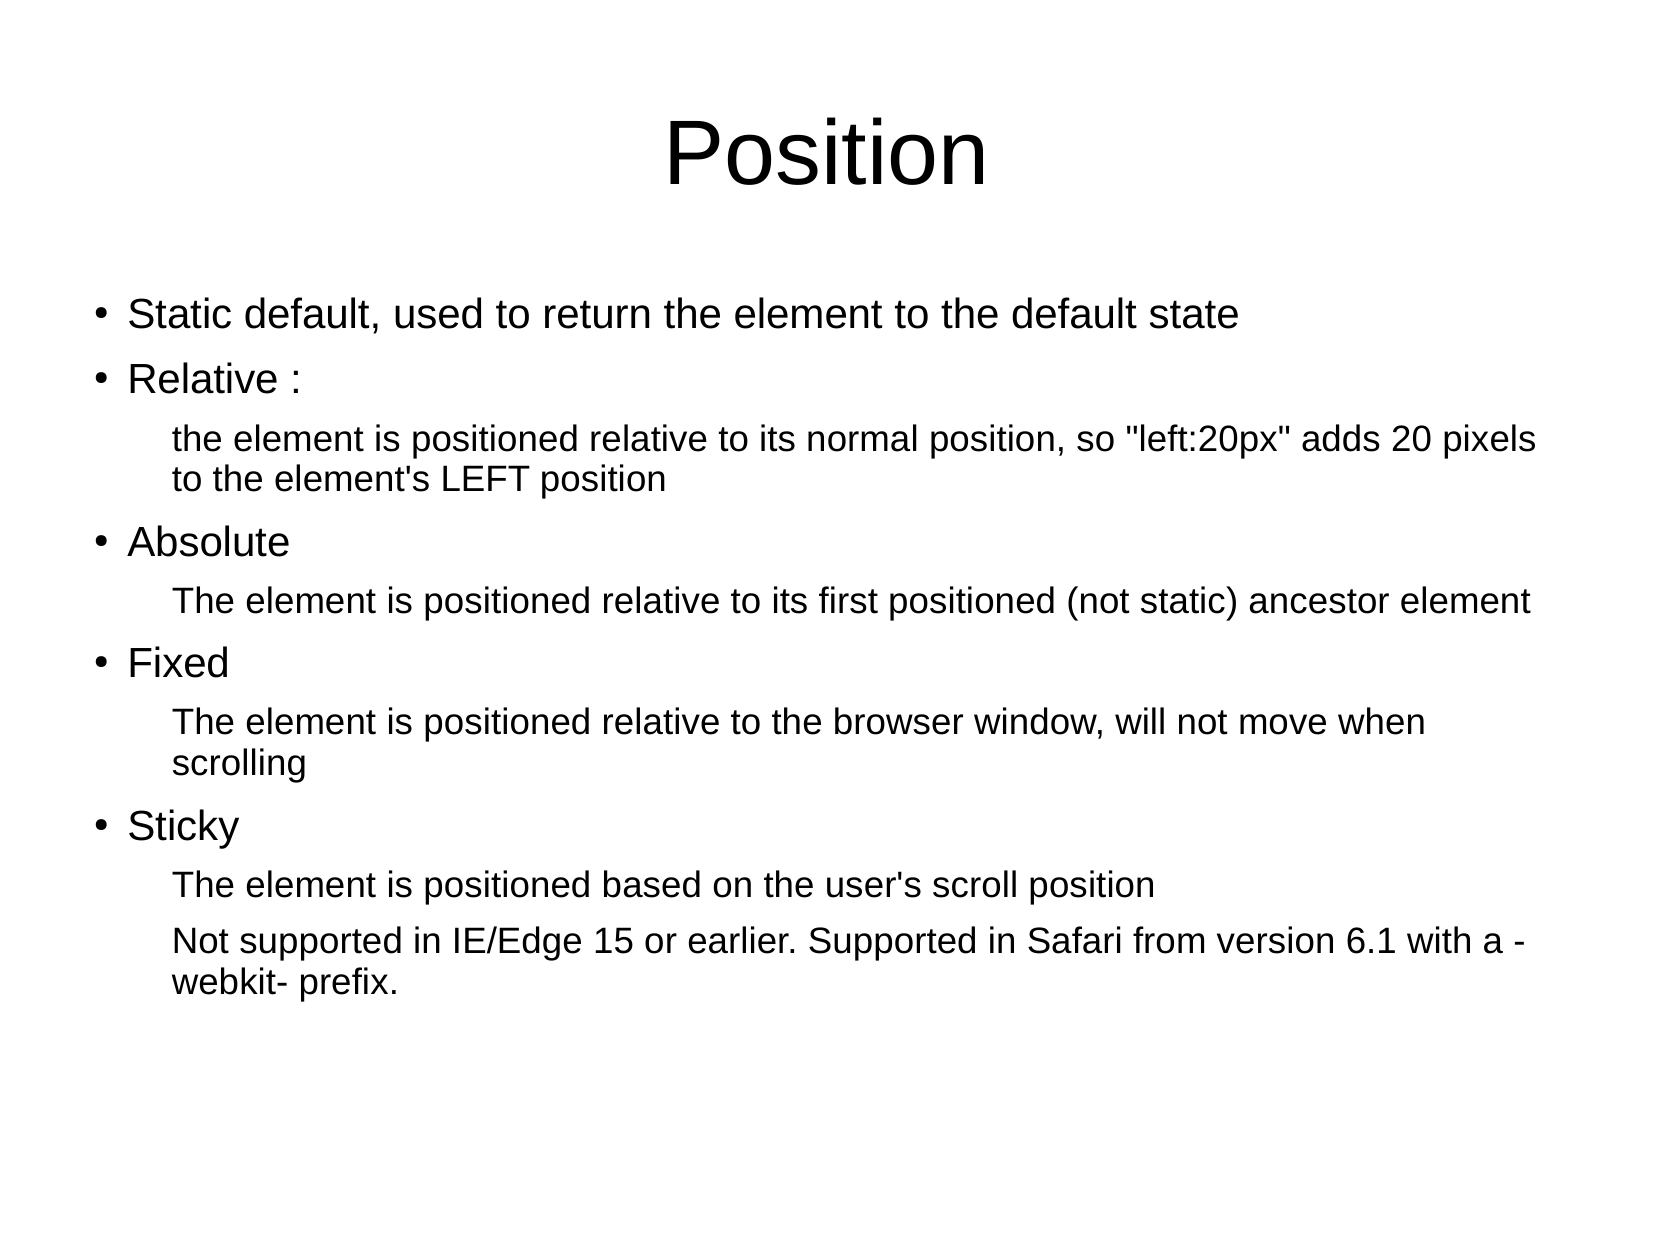

# Position
Static default, used to return the element to the default state
Relative :
the element is positioned relative to its normal position, so "left:20px" adds 20 pixels to the element's LEFT position
Absolute
The element is positioned relative to its first positioned (not static) ancestor element
Fixed
The element is positioned relative to the browser window, will not move when scrolling
Sticky
The element is positioned based on the user's scroll position
Not supported in IE/Edge 15 or earlier. Supported in Safari from version 6.1 with a -webkit- prefix.